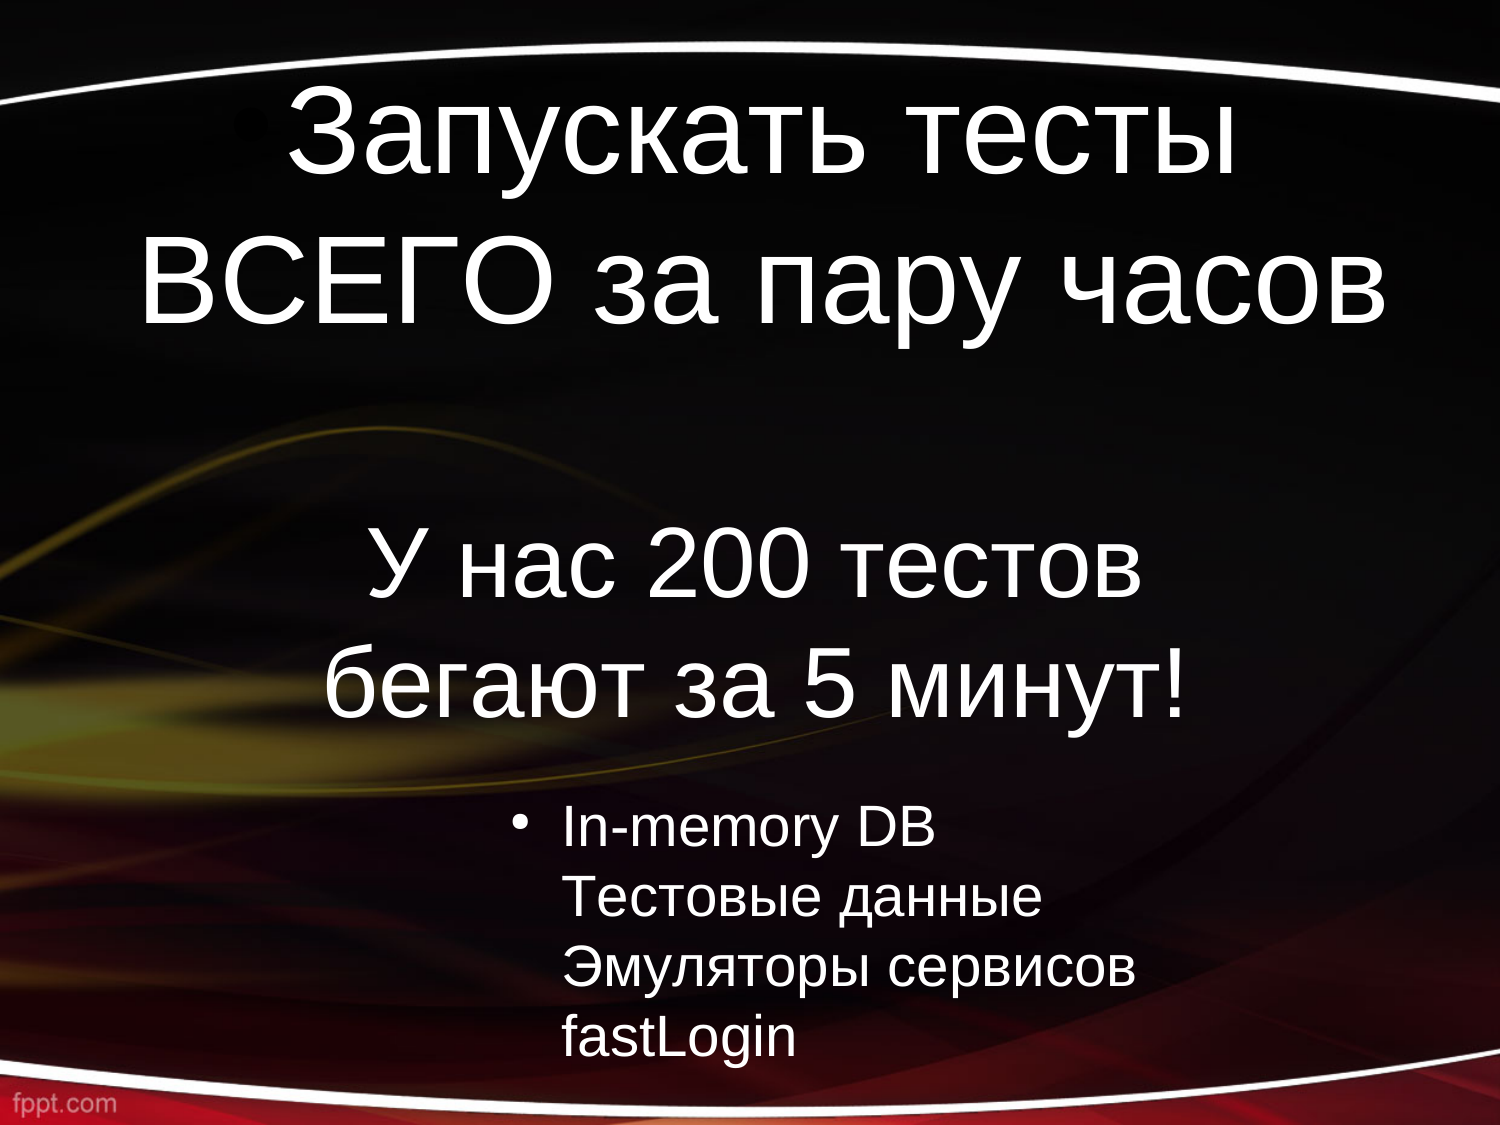

# Запускать тесты ВСЕГО за пару часов
У нас 200 тестов
бегают за 5 минут!
 In-memory DB
 Тестовые данные
 Эмуляторы сервисов
 fastLogin